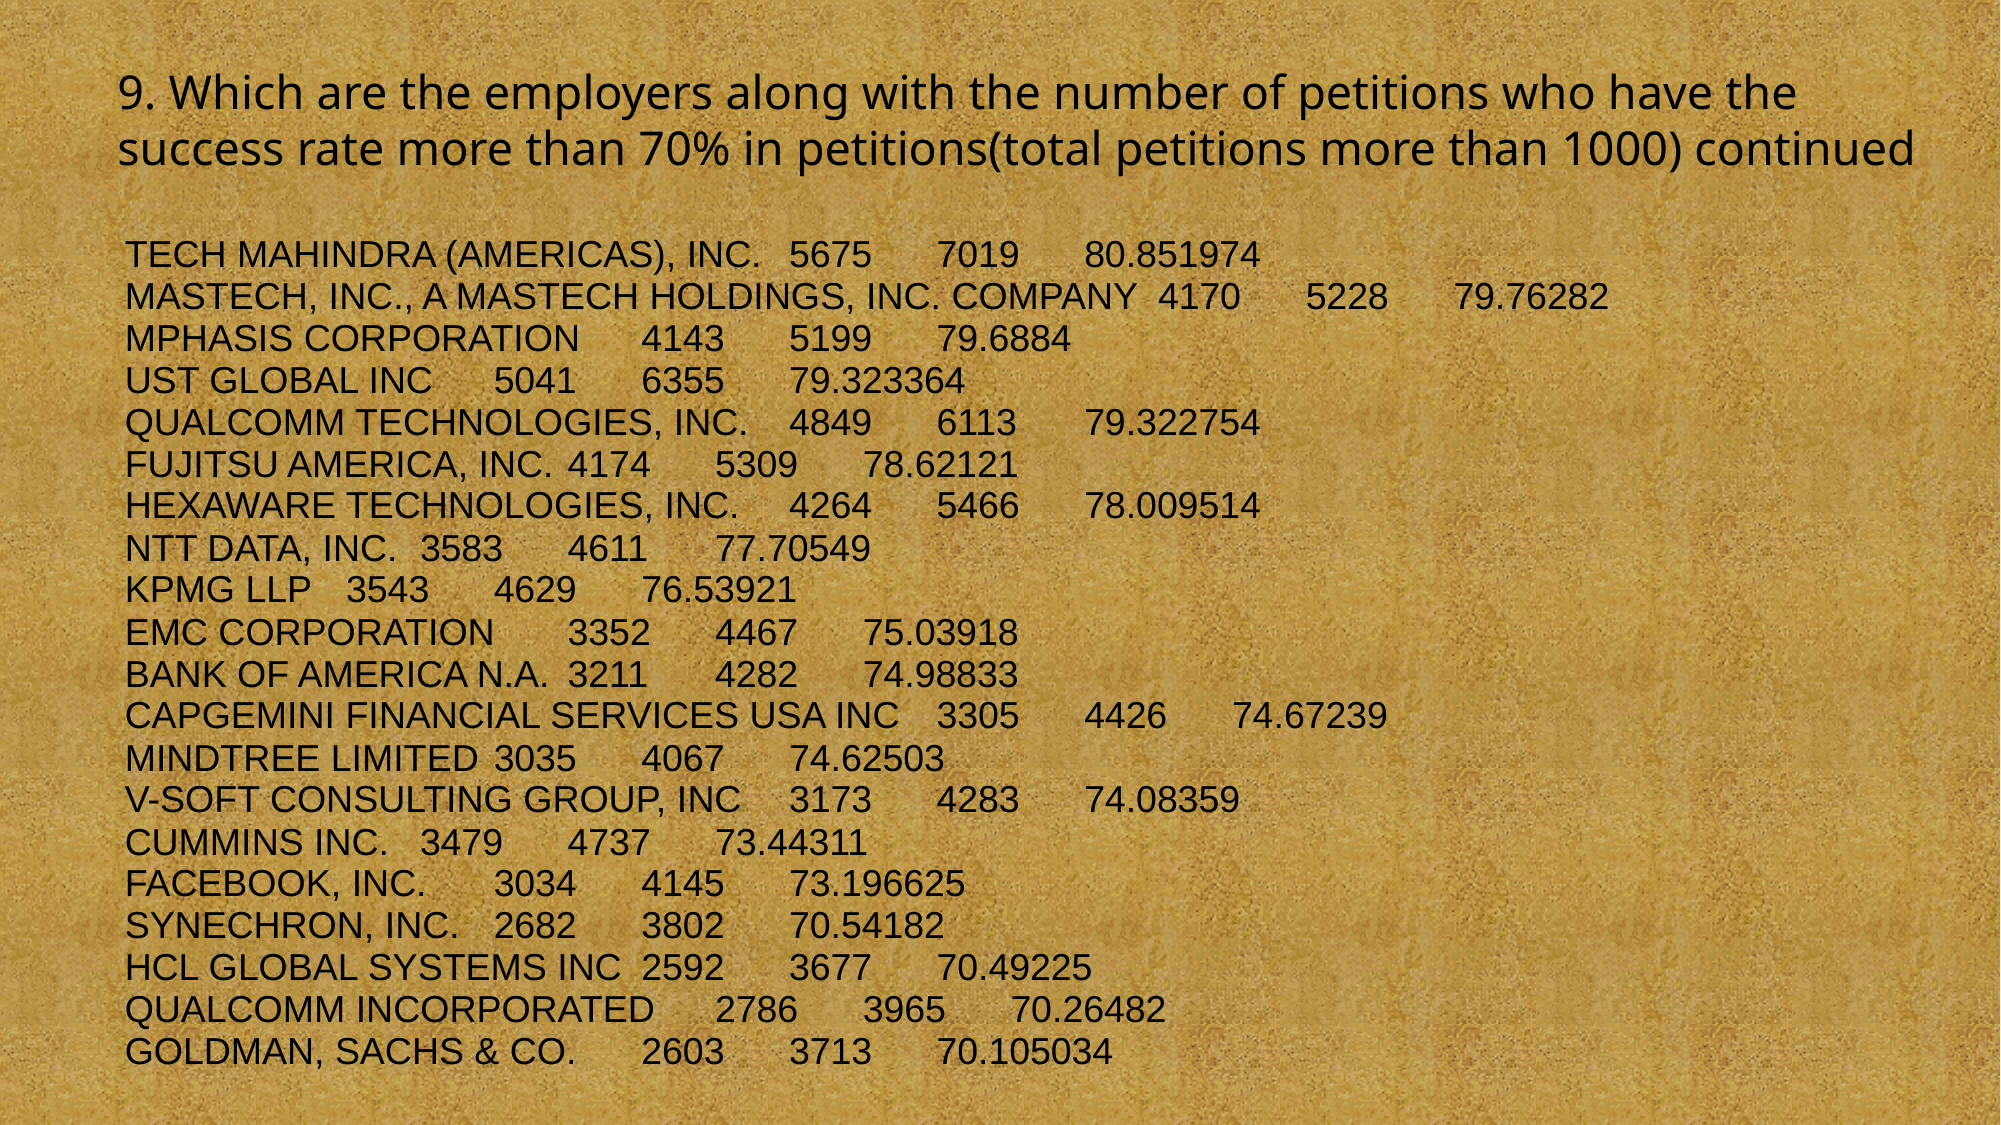

# 9. Which are the employers along with the number of petitions who have the success rate more than 70% in petitions(total petitions more than 1000) continued
TECH MAHINDRA (AMERICAS), INC.	5675	7019	80.851974
MASTECH, INC., A MASTECH HOLDINGS, INC. COMPANY	4170	5228	79.76282
MPHASIS CORPORATION	4143	5199	79.6884
UST GLOBAL INC	5041	6355	79.323364
QUALCOMM TECHNOLOGIES, INC.	4849	6113	79.322754
FUJITSU AMERICA, INC.	4174	5309	78.62121
HEXAWARE TECHNOLOGIES, INC.	4264	5466	78.009514
NTT DATA, INC.	3583	4611	77.70549
KPMG LLP	3543	4629	76.53921
EMC CORPORATION	3352	4467	75.03918
BANK OF AMERICA N.A.	3211	4282	74.98833
CAPGEMINI FINANCIAL SERVICES USA INC	3305	4426	74.67239
MINDTREE LIMITED	3035	4067	74.62503
V-SOFT CONSULTING GROUP, INC	3173	4283	74.08359
CUMMINS INC.	3479	4737	73.44311
FACEBOOK, INC.	3034	4145	73.196625
SYNECHRON, INC.	2682	3802	70.54182
HCL GLOBAL SYSTEMS INC	2592	3677	70.49225
QUALCOMM INCORPORATED	2786	3965	70.26482
GOLDMAN, SACHS & CO.	2603	3713	70.105034